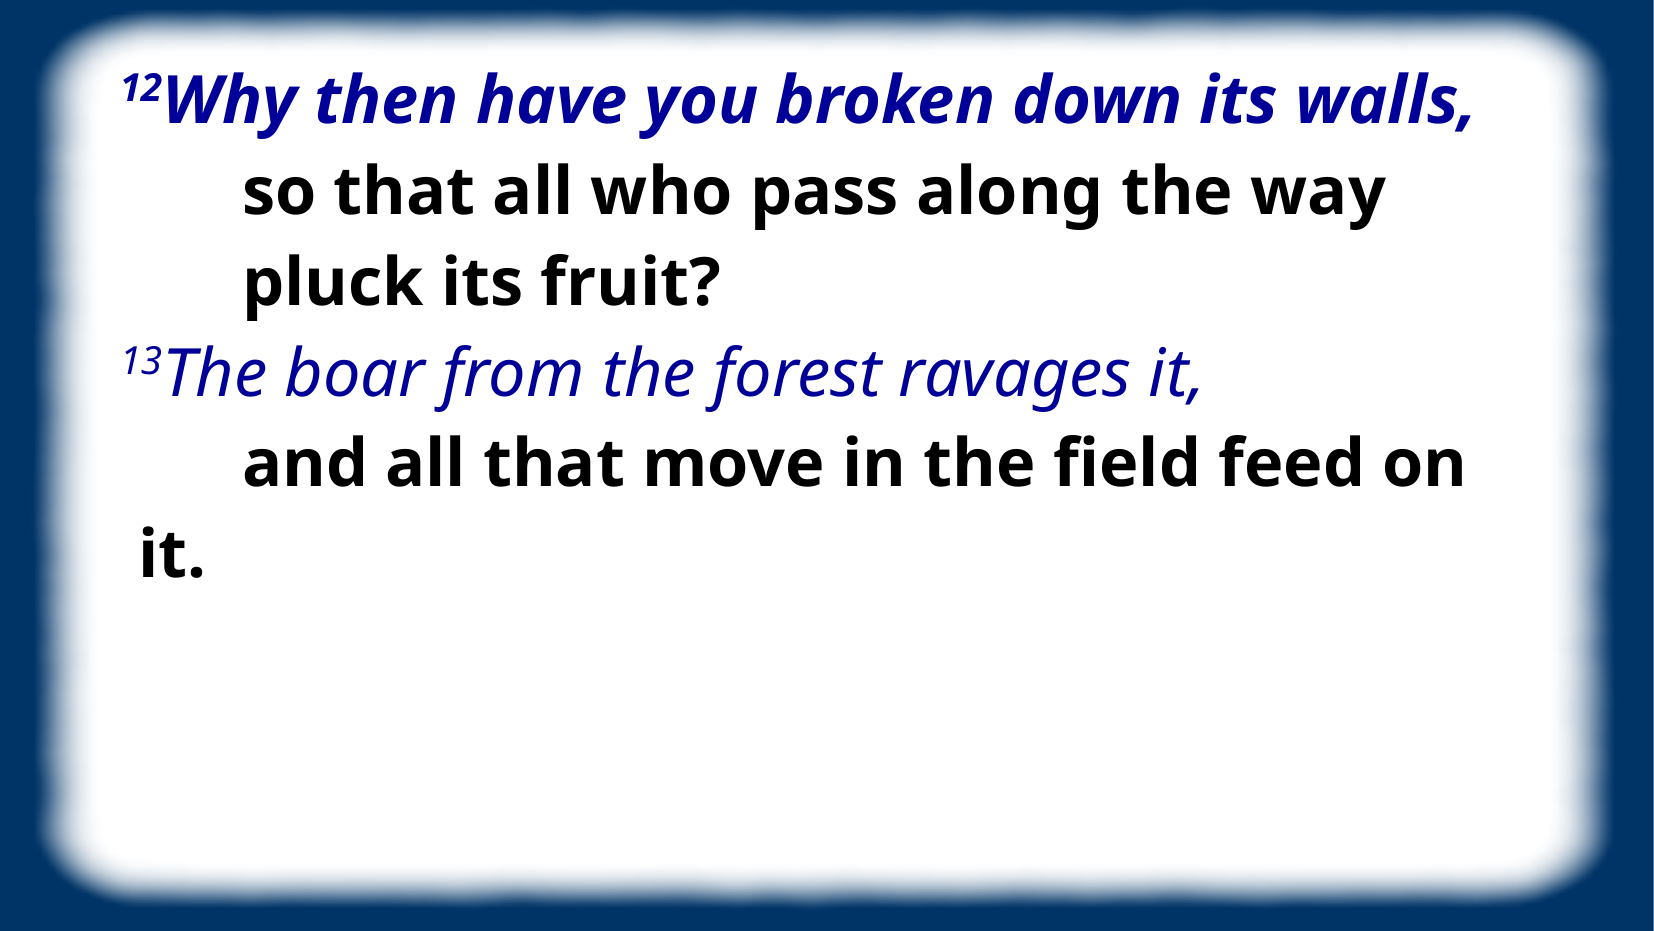

12Why then have you broken down its walls,
 so that all who pass along the way
 pluck its fruit?
13The boar from the forest ravages it,
 and all that move in the field feed on it.